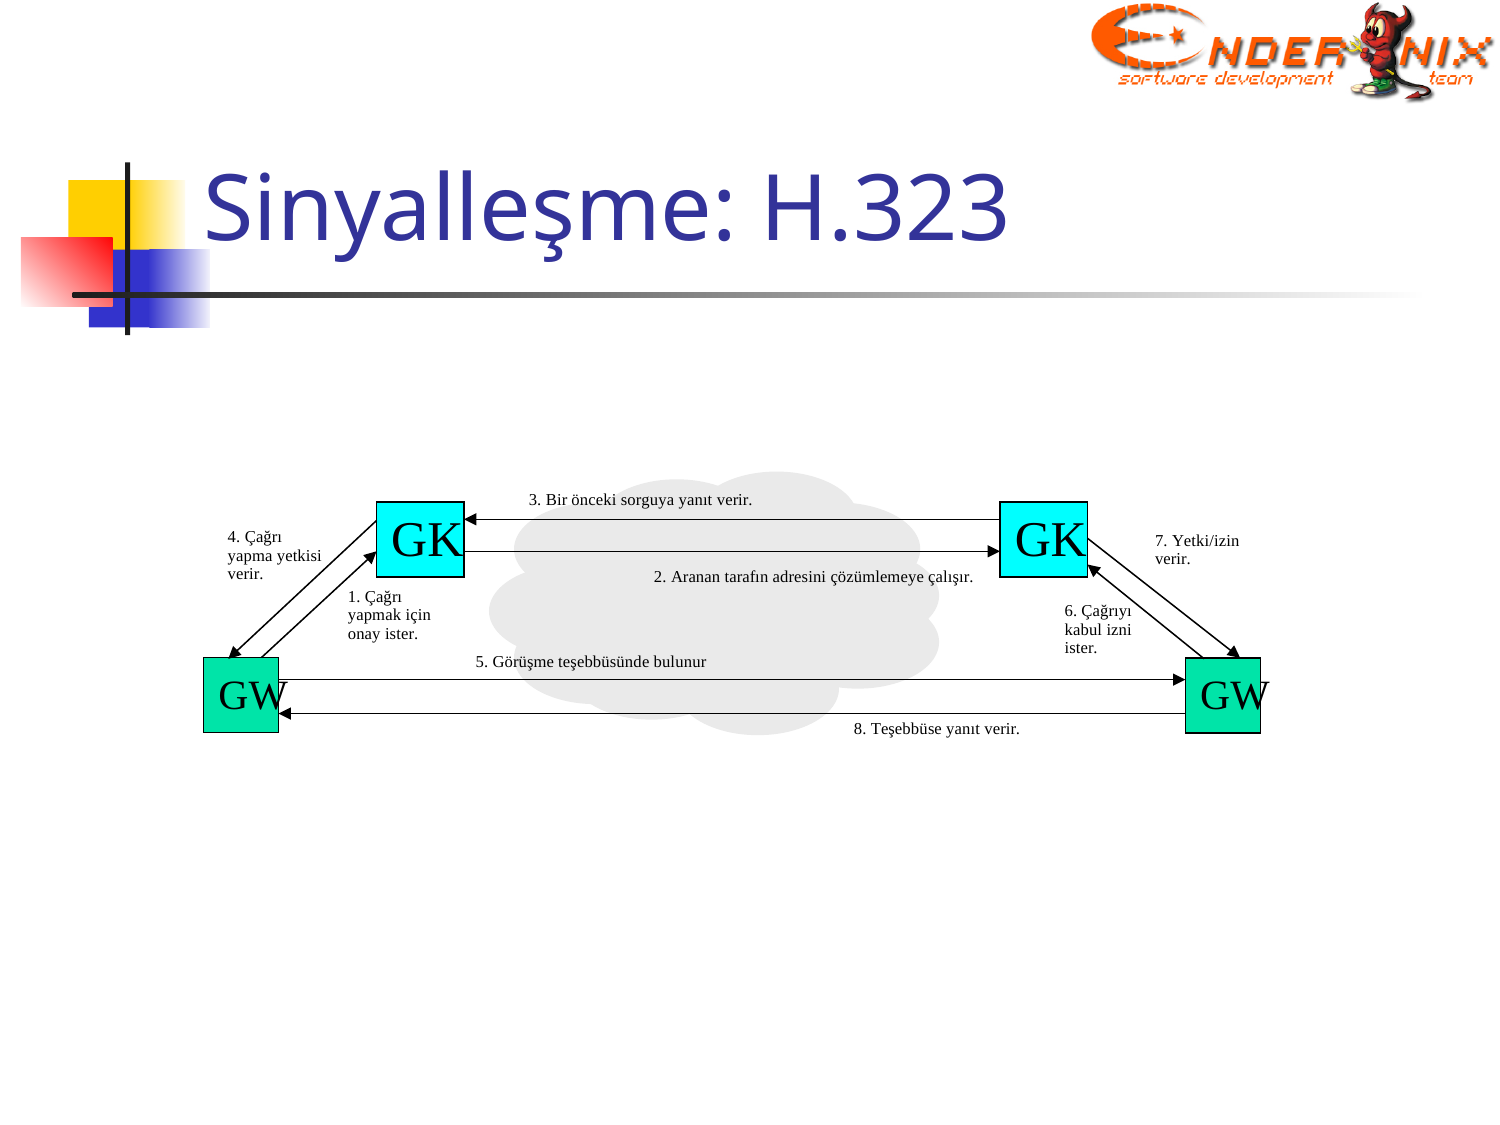

# Sinyalleşme: H.323
3. Bir önceki sorguya yanıt verir.
GK
GK
4. Çağrı yapma yetkisi verir.
7. Yetki/izin verir.
1. Çağrı yapmak için onay ister.
2. Aranan tarafın adresini çözümlemeye çalışır.
6. Çağrıyı kabul izni ister.
5. Görüşme teşebbüsünde bulunur
GW
GW
8. Teşebbüse yanıt verir.